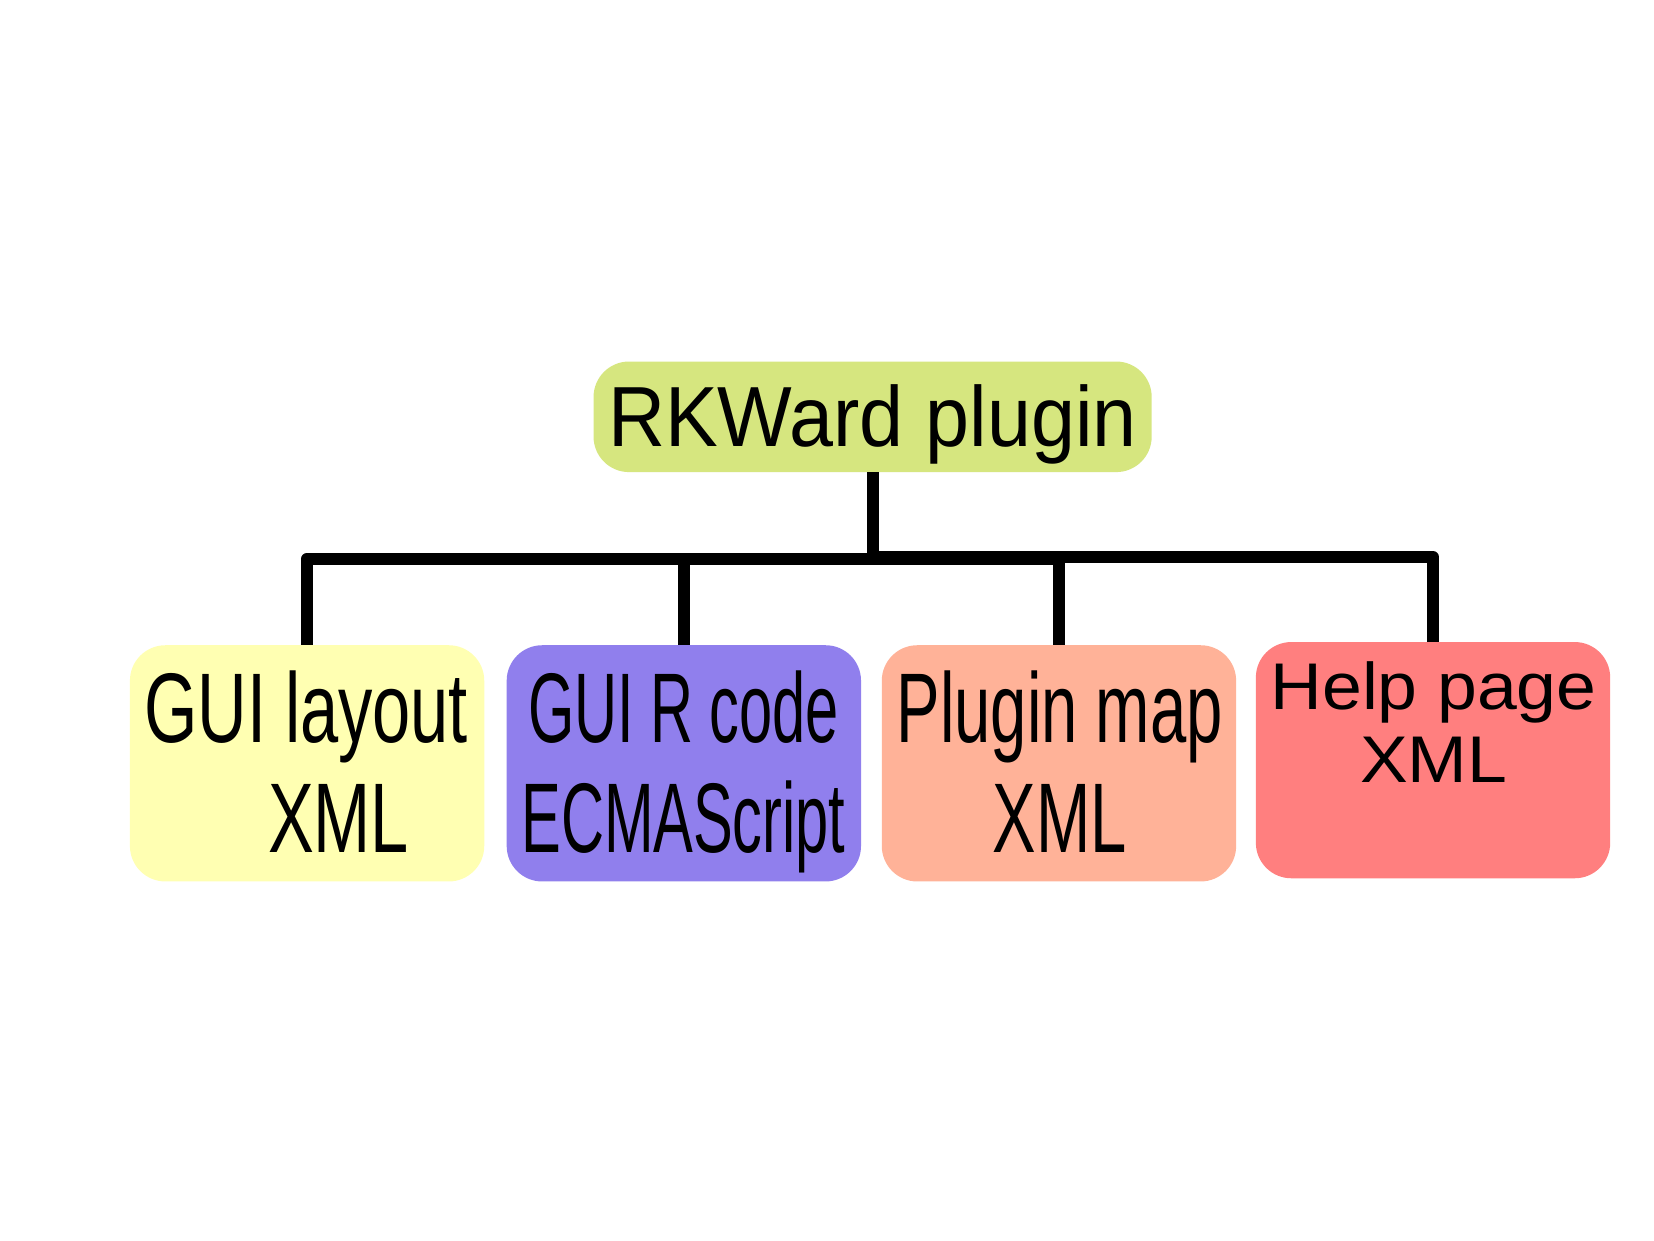

RKWard plugin
Help page
XML
GUI layout
XML
GUI R code
ECMAScript
Plugin map
XML